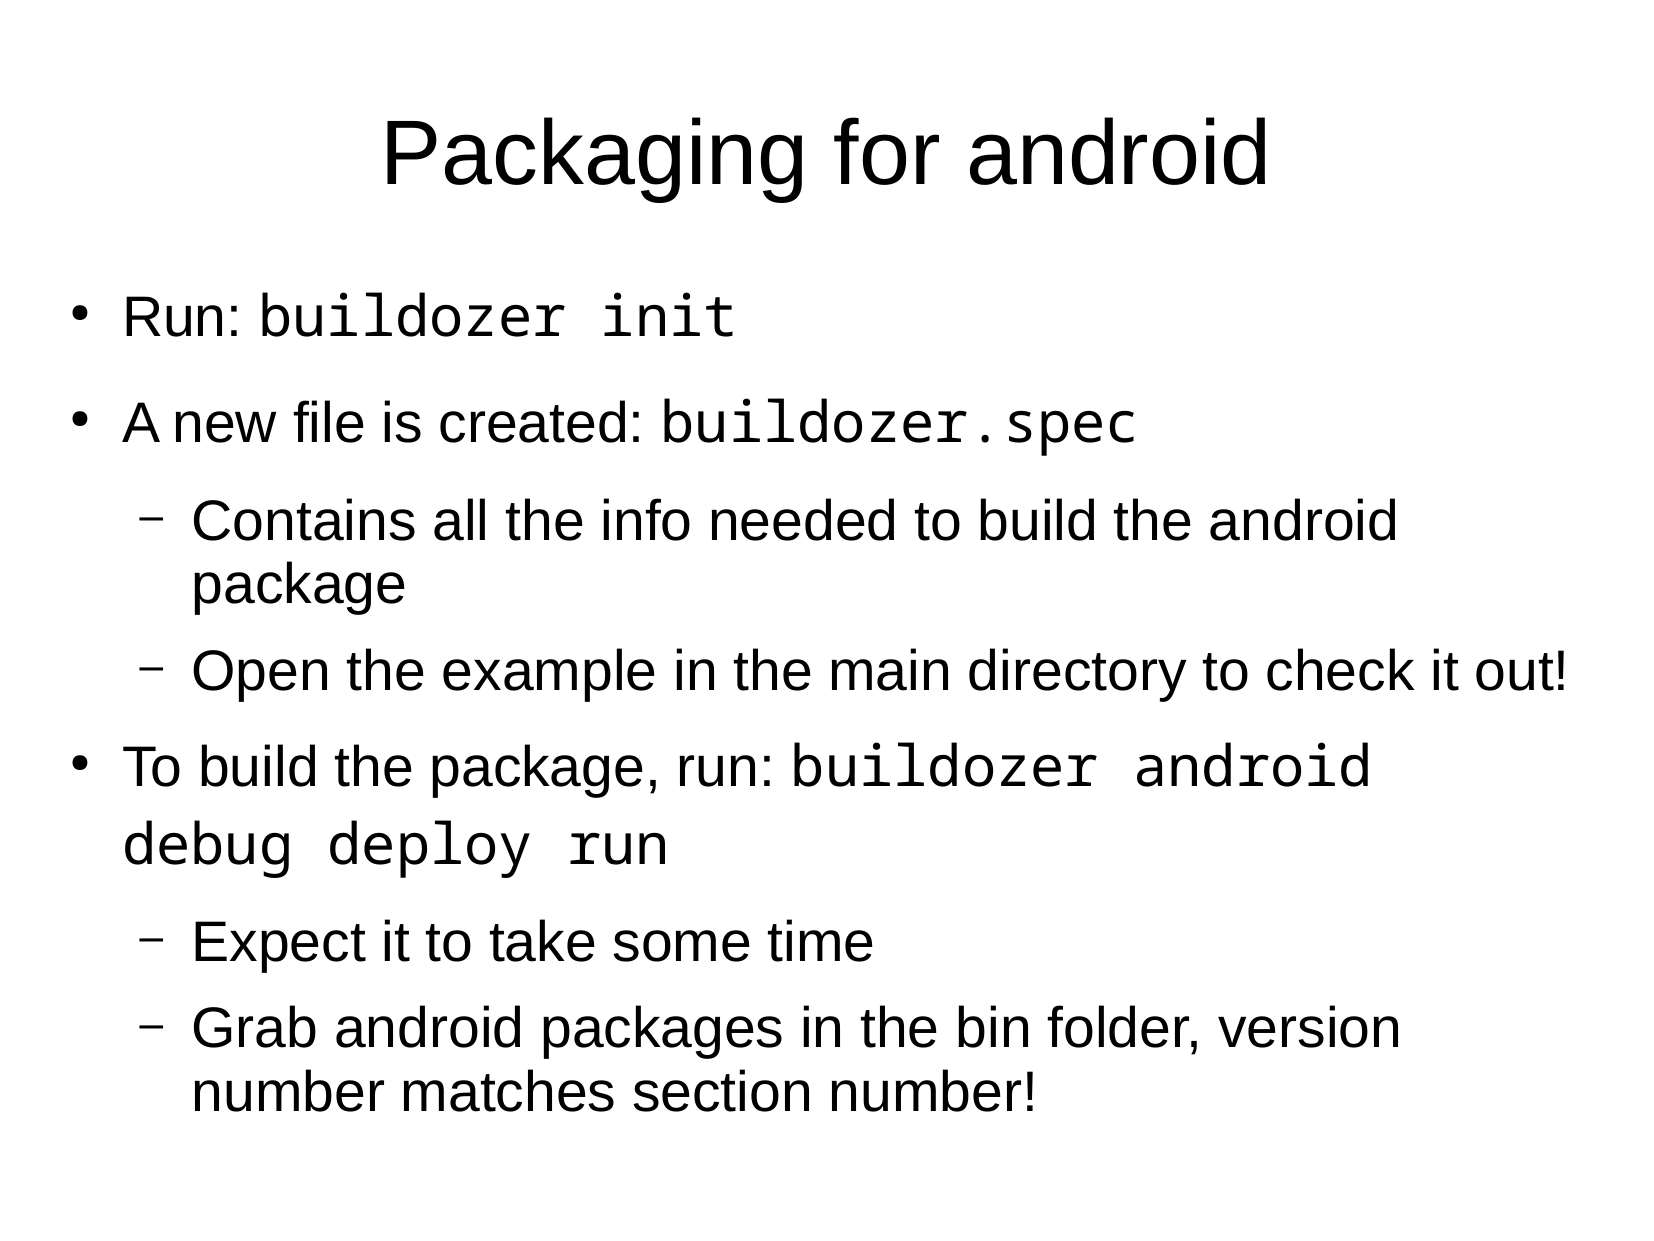

# Packaging for android
Run: buildozer init
A new file is created: buildozer.spec
Contains all the info needed to build the android package
Open the example in the main directory to check it out!
To build the package, run: buildozer android debug deploy run
Expect it to take some time
Grab android packages in the bin folder, version number matches section number!